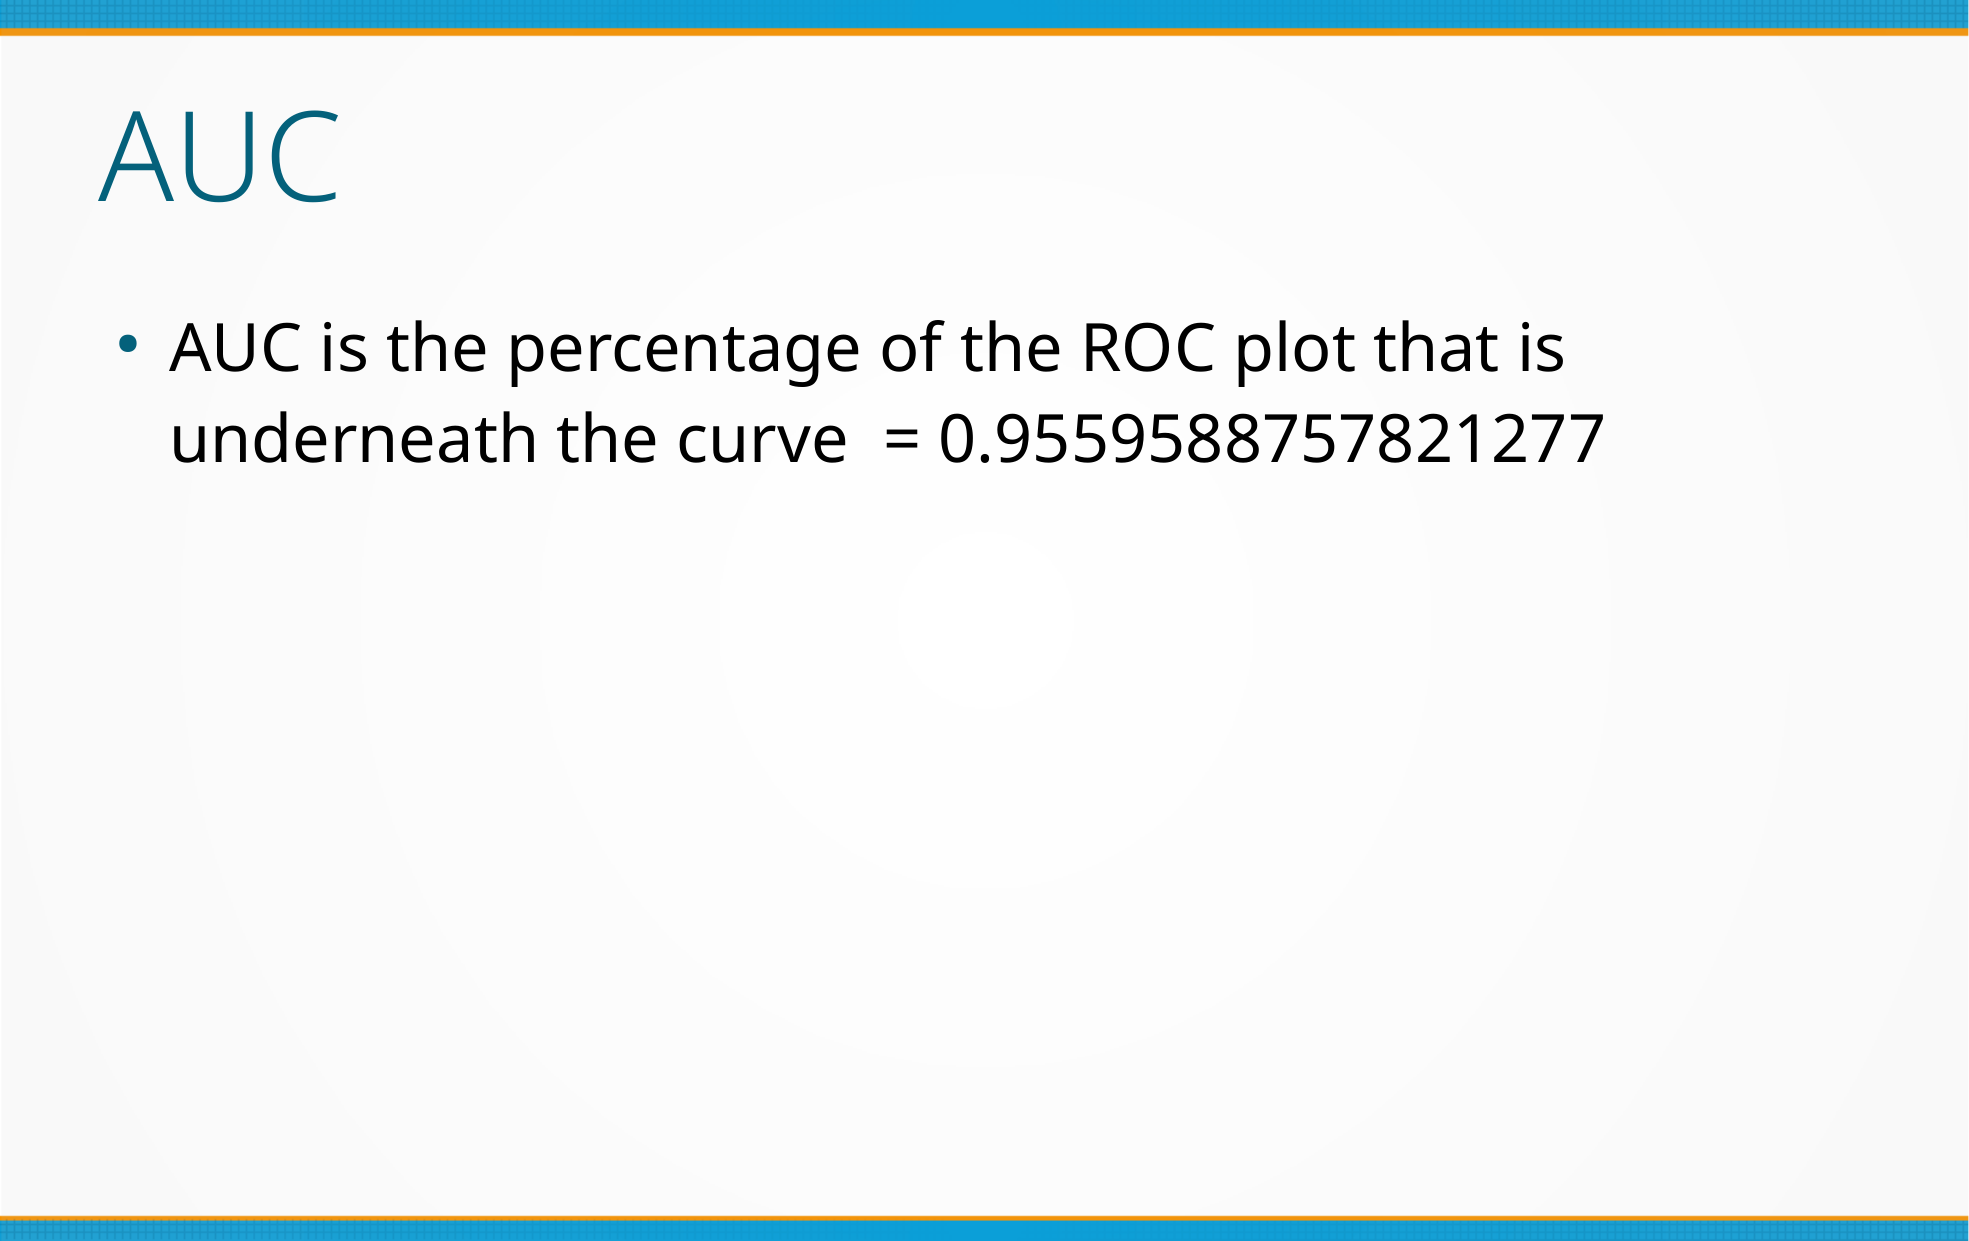

# AUC
AUC is the percentage of the ROC plot that is underneath the curve = 0.9559588757821277